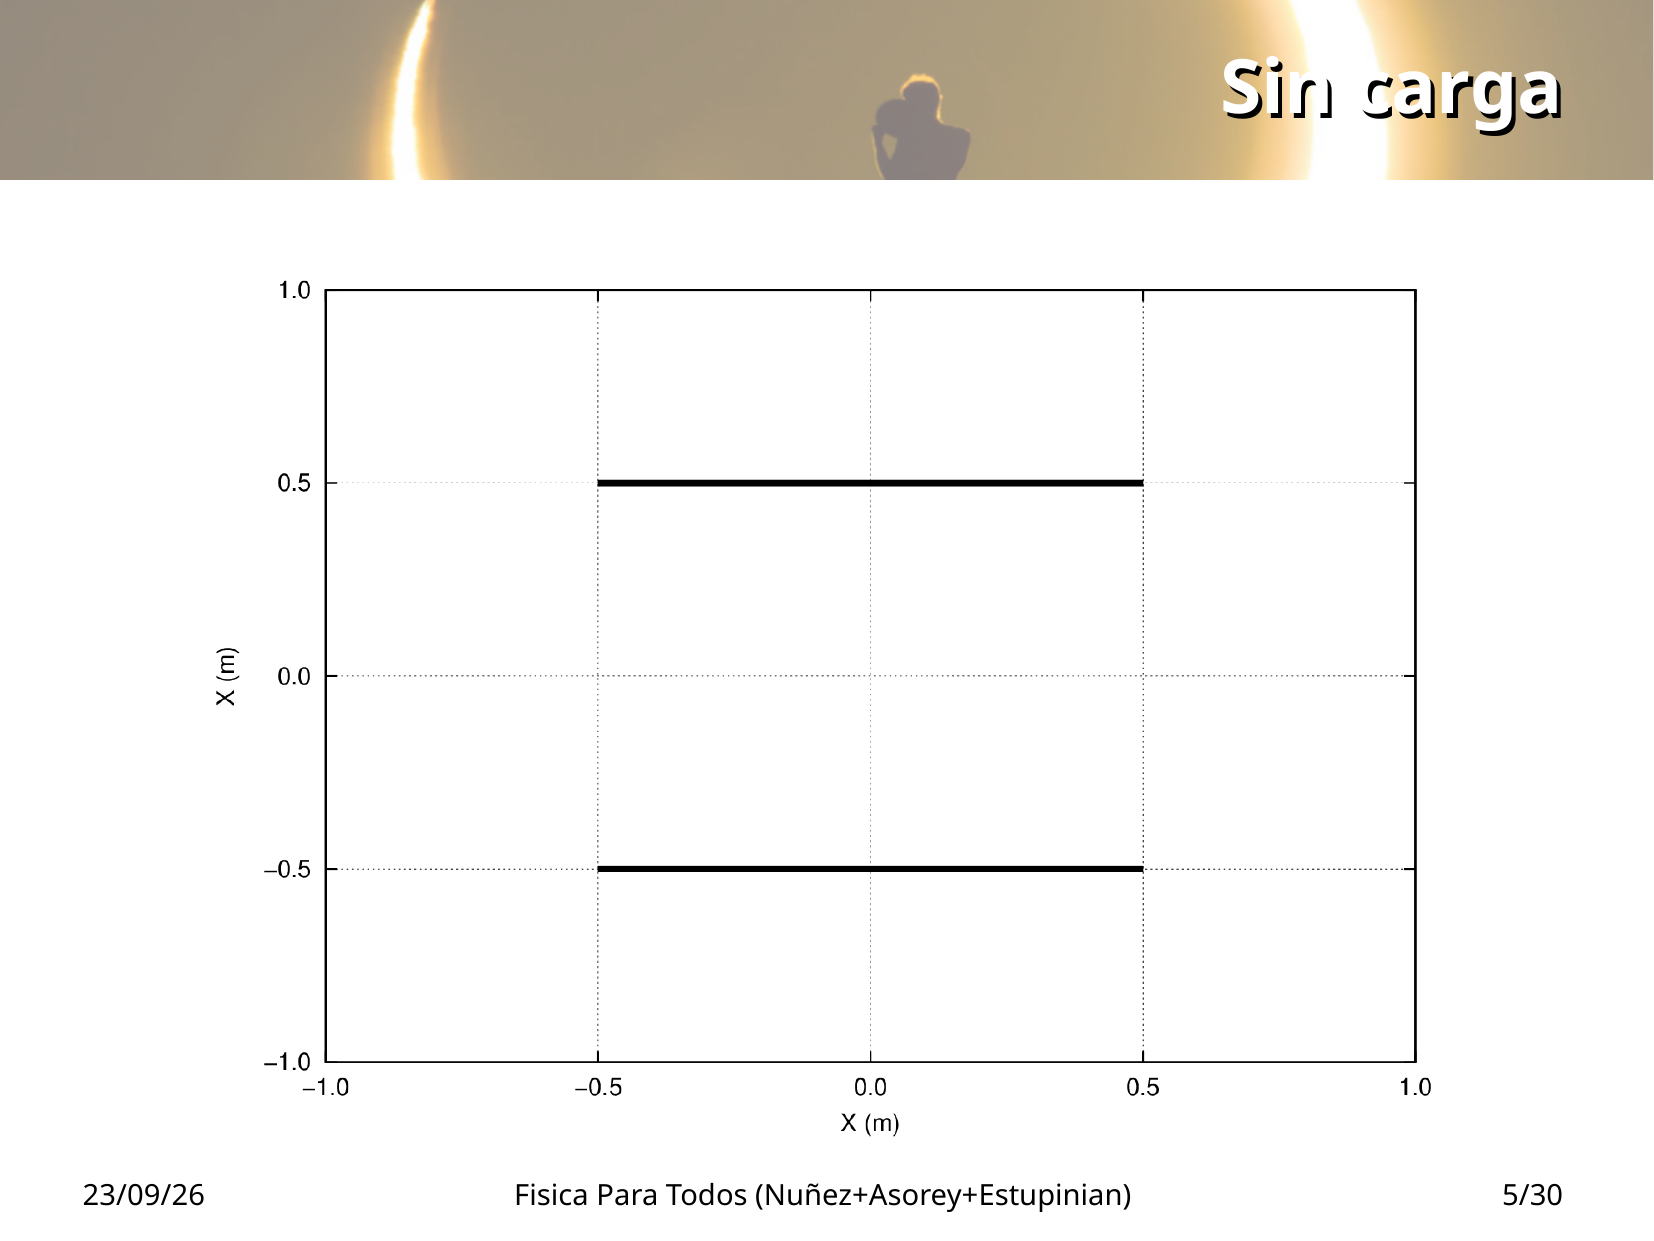

# Sin carga
Fisica Para Todos (Nuñez+Asorey+Estupinian)
5